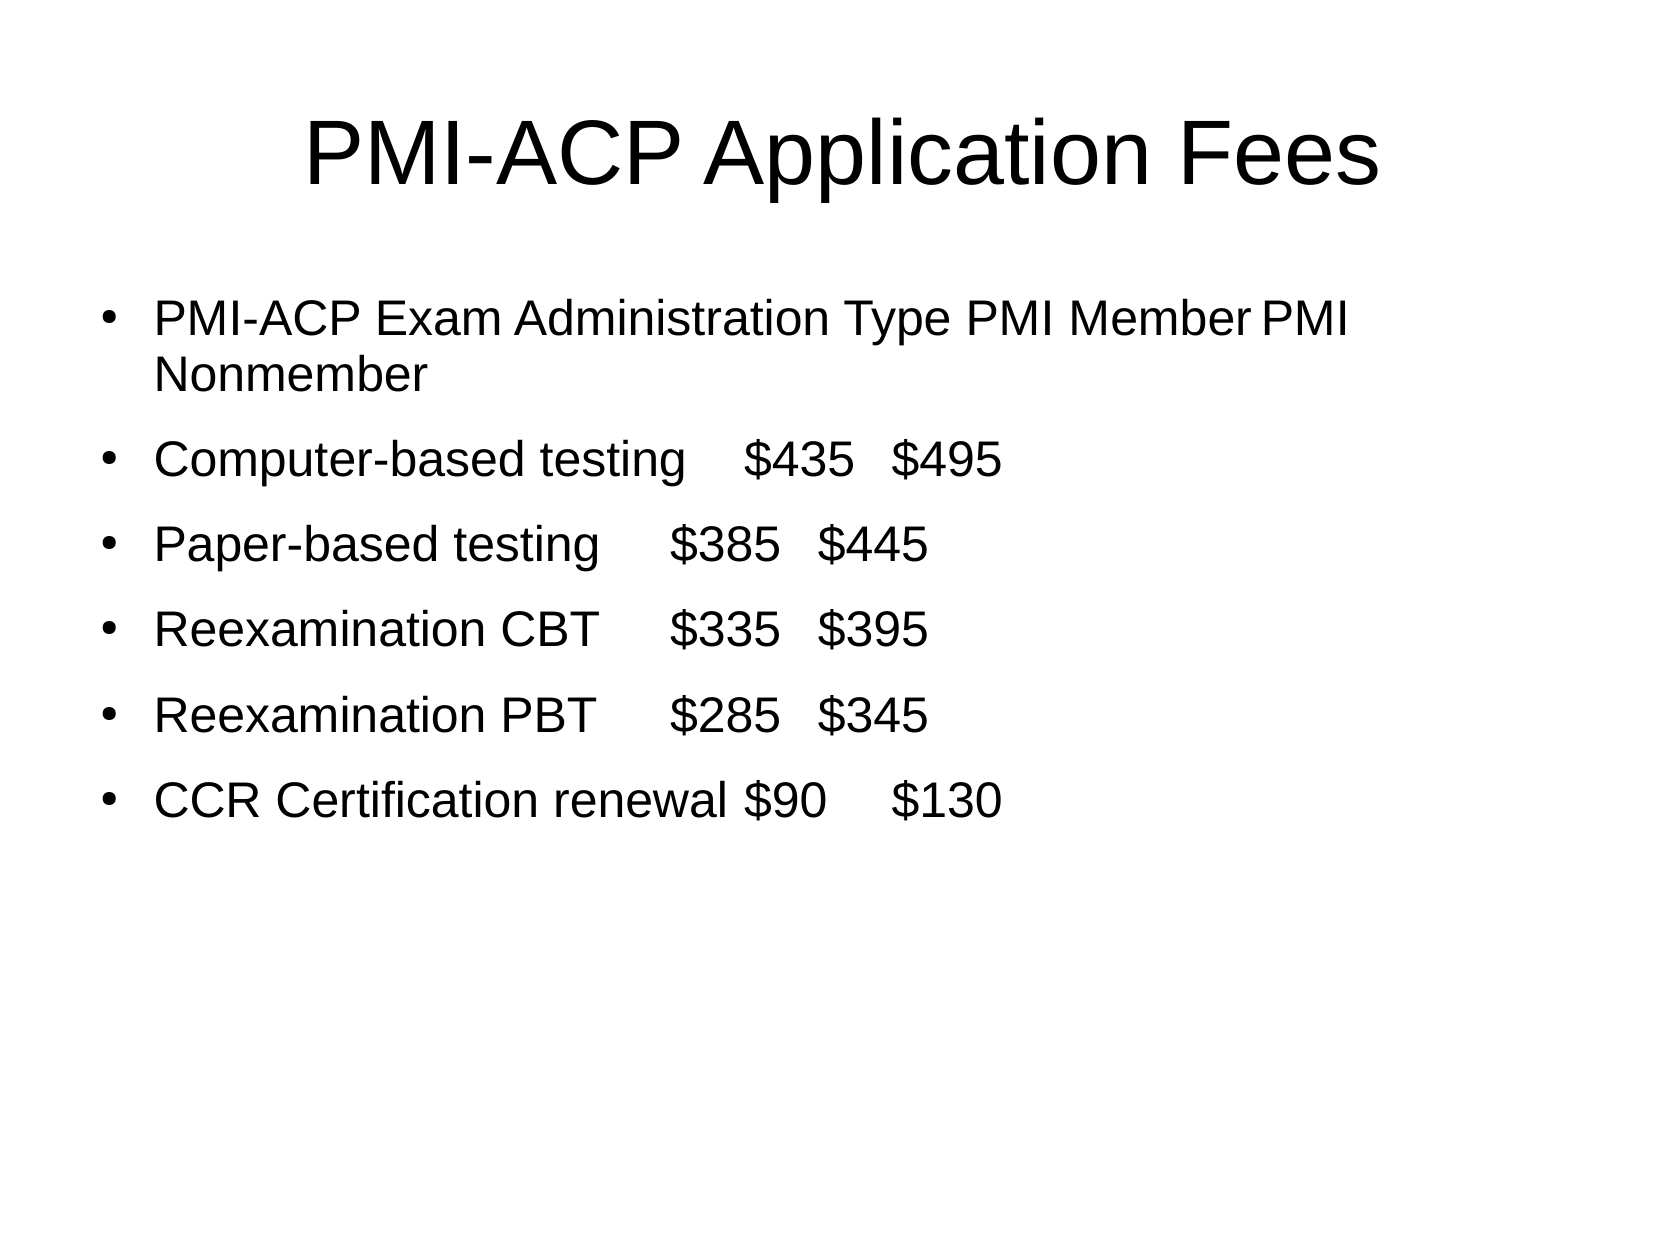

# PMI-ACP Application Fees
PMI-ACP Exam Administration Type	PMI Member	PMI Nonmember
Computer-based testing	$435	$495
Paper-based testing	$385	$445
Reexamination CBT	$335	$395
Reexamination PBT	$285	$345
CCR Certification renewal	$90	$130